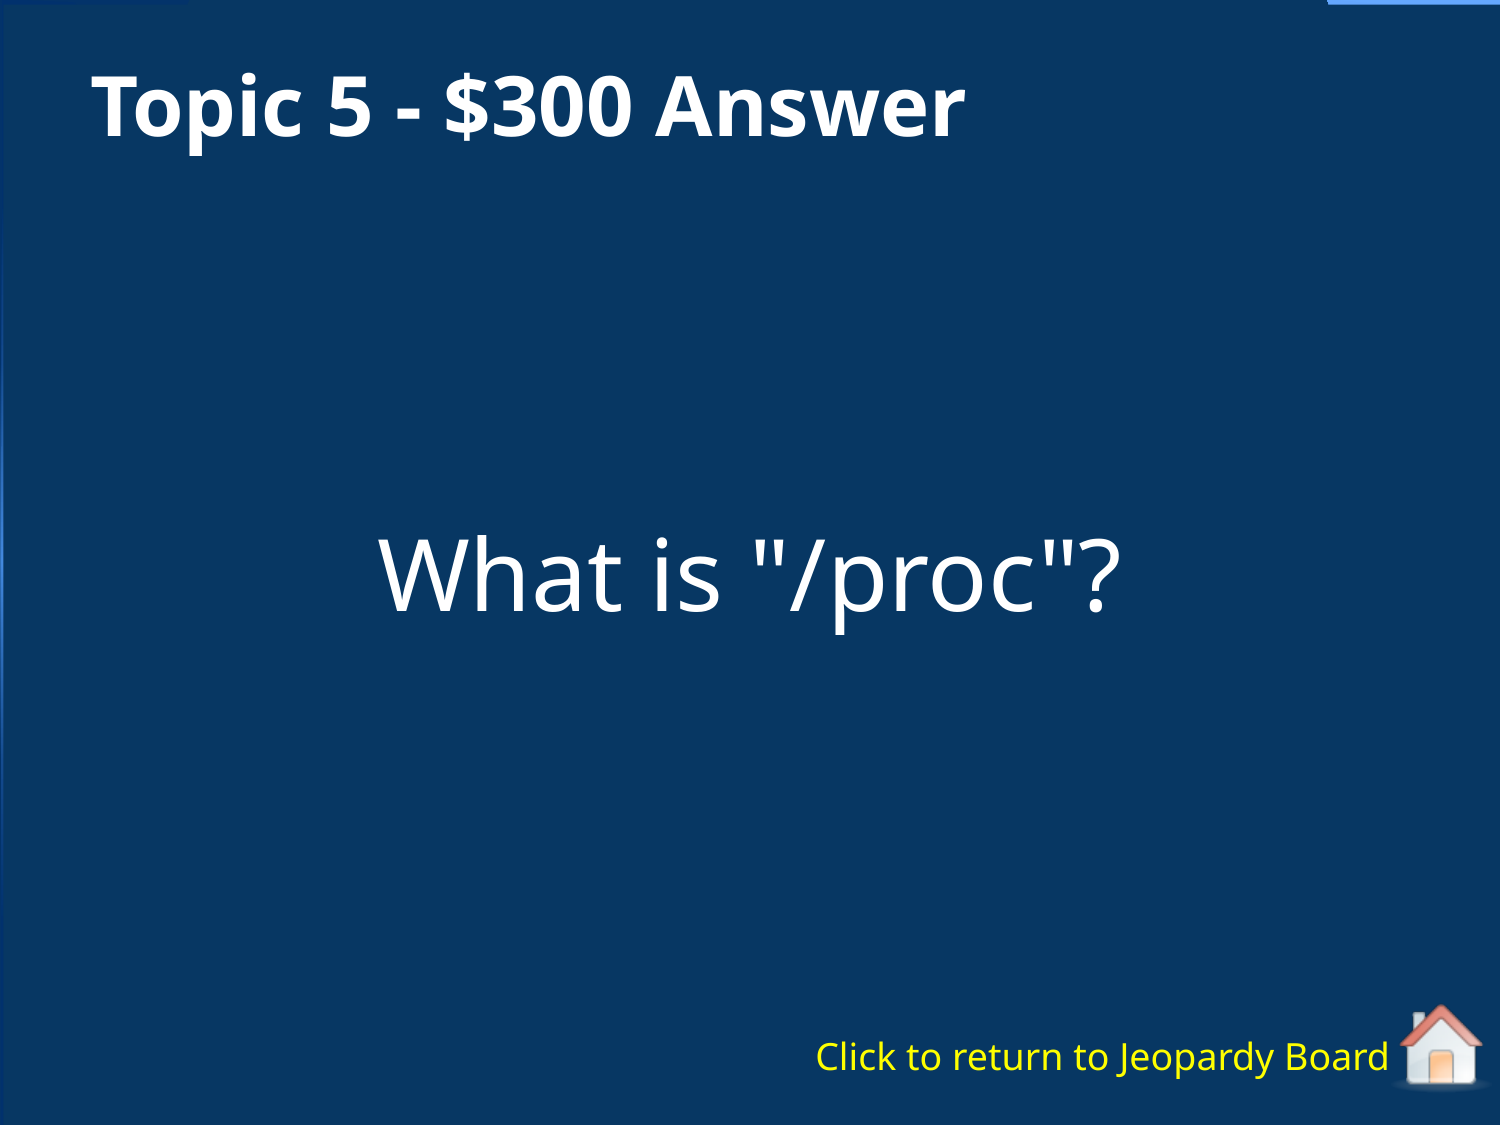

Topic 5 - $300 Answer
# What is "/proc"?
Click to return to Jeopardy Board